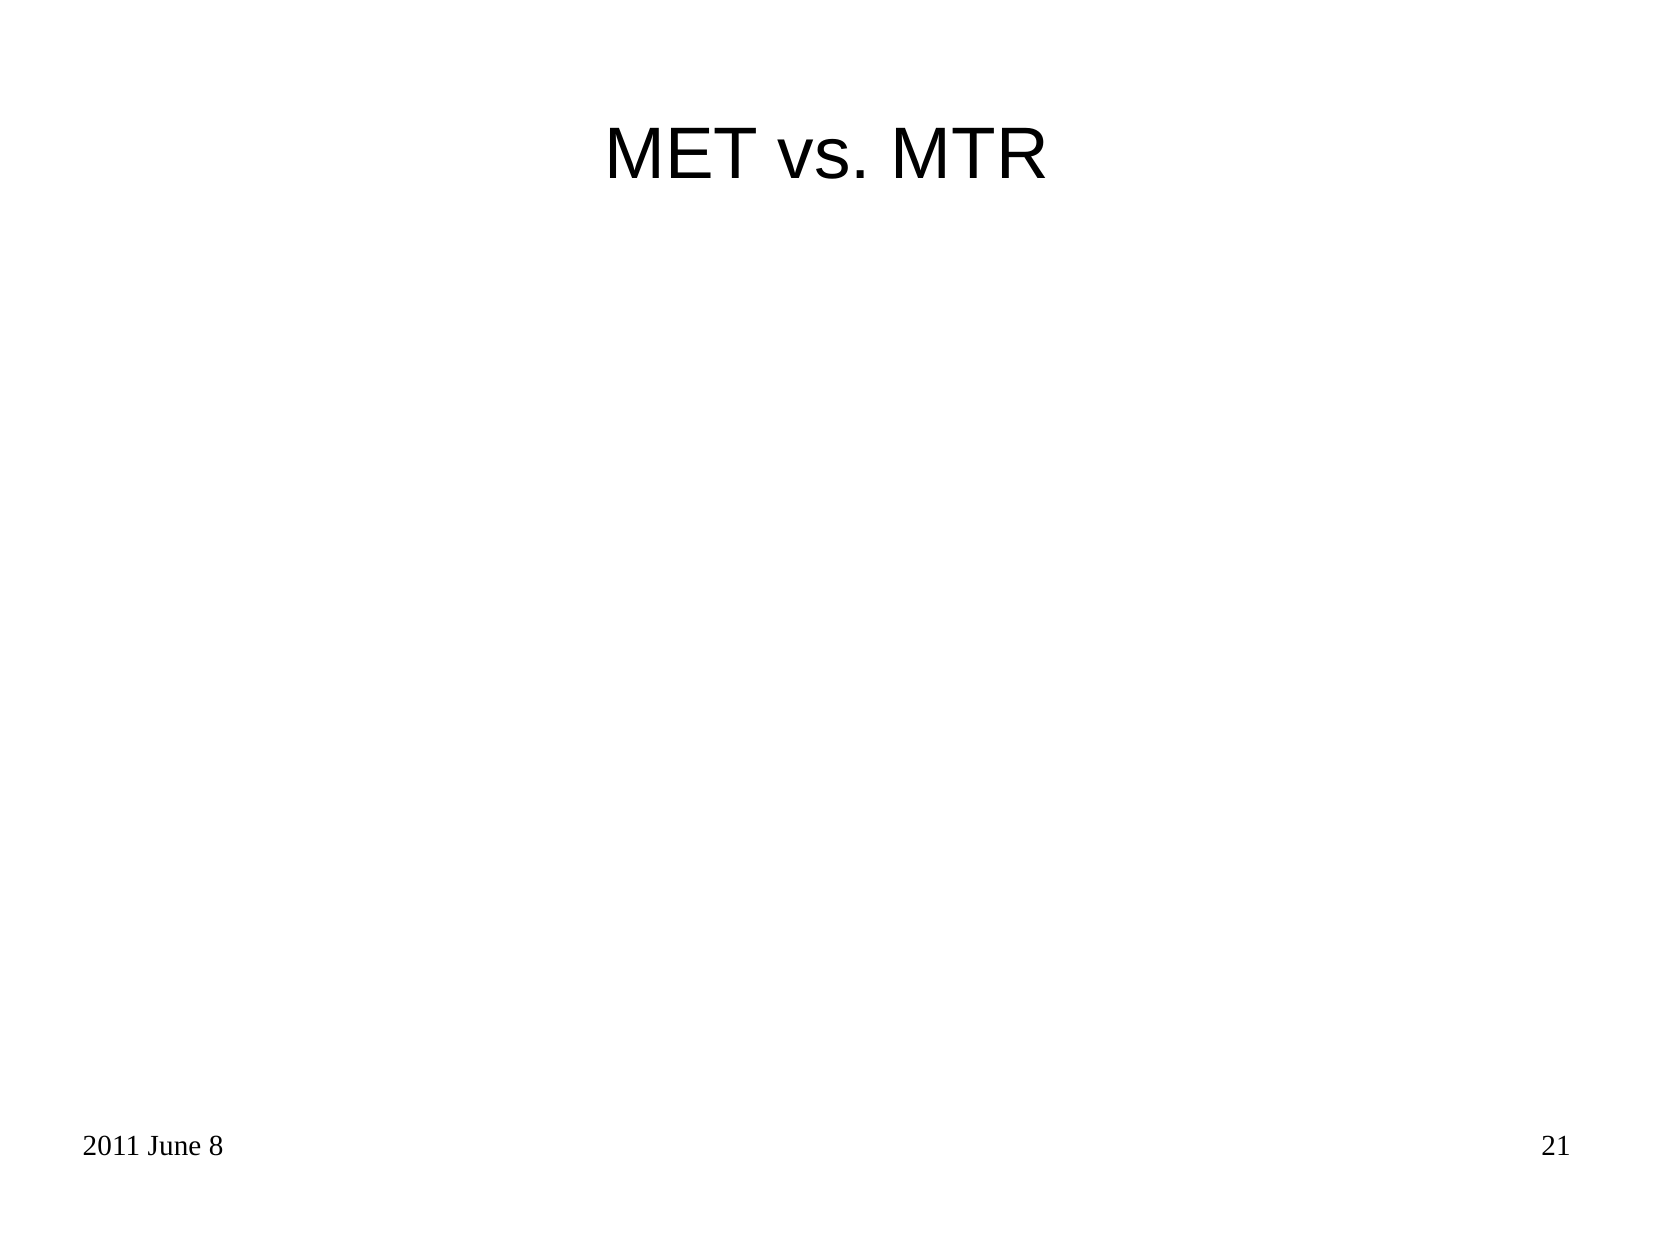

# MET vs. MTR
2011 June 8
21